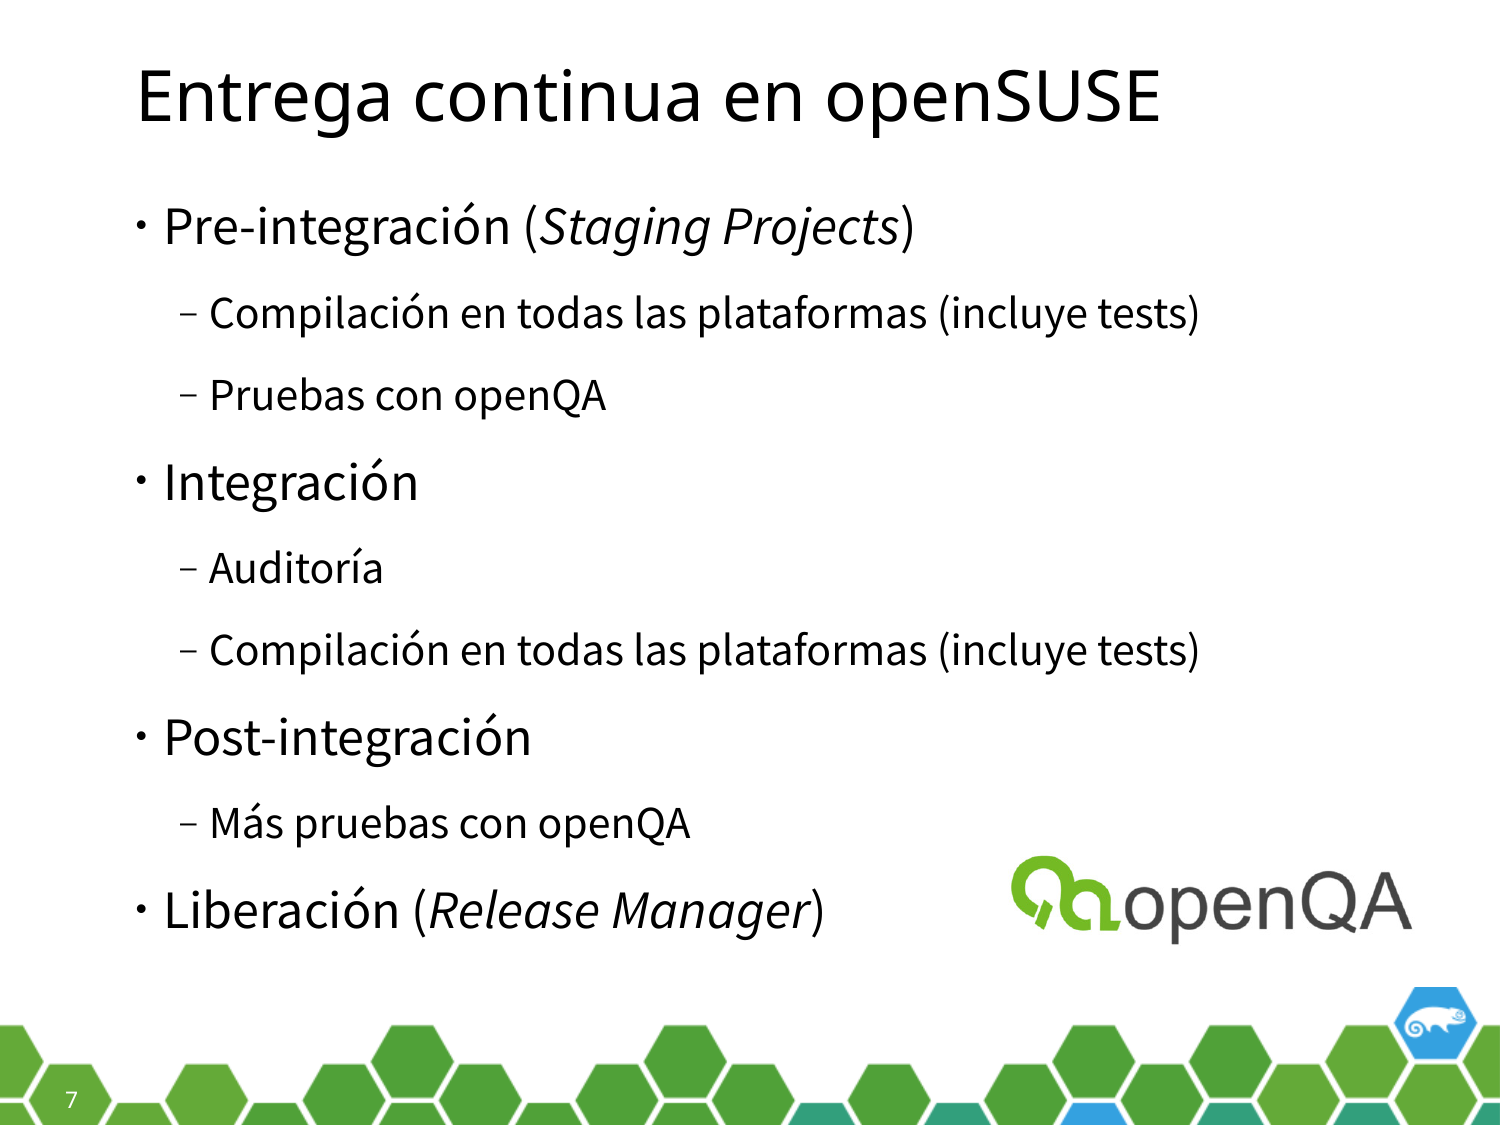

# Entrega continua en openSUSE
Pre-integración (Staging Projects)
Compilación en todas las plataformas (incluye tests)
Pruebas con openQA
Integración
Auditoría
Compilación en todas las plataformas (incluye tests)
Post-integración
Más pruebas con openQA
Liberación (Release Manager)